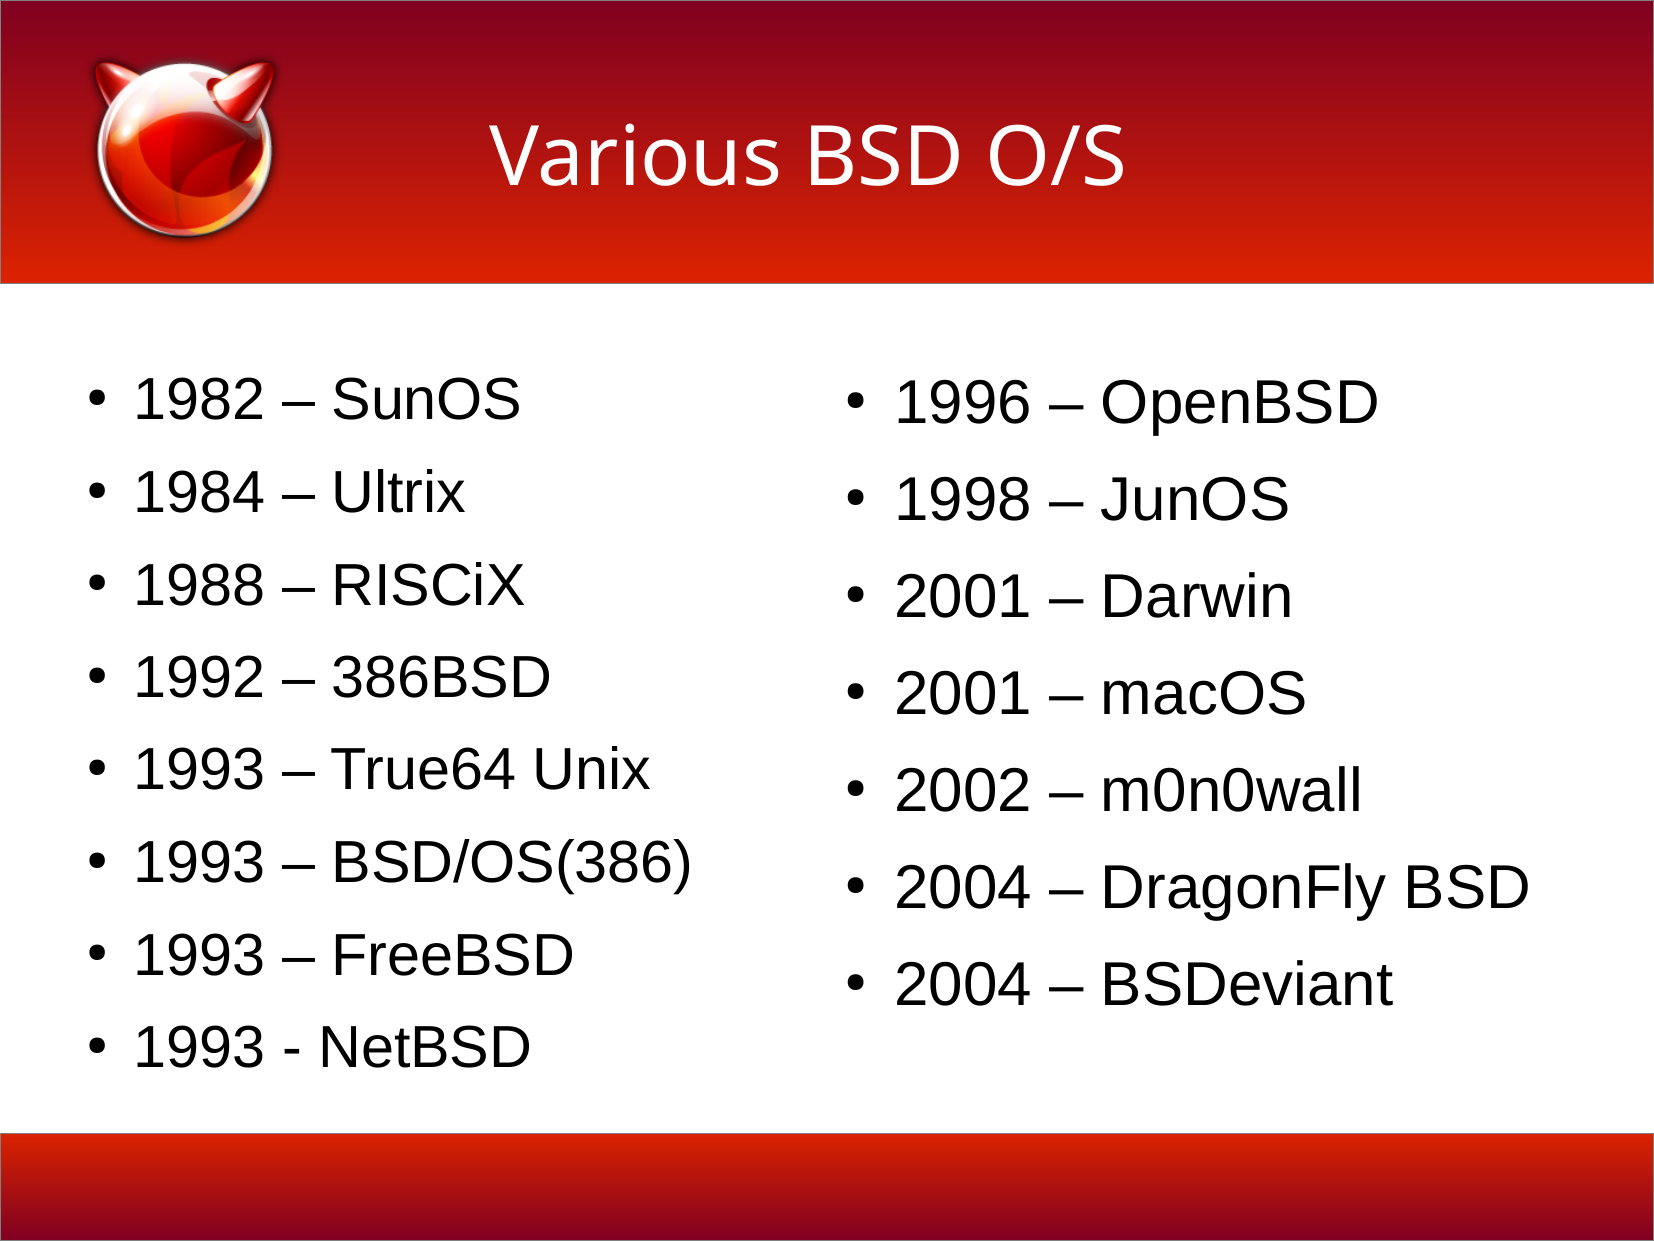

# Various BSD O/S
1982 – SunOS
1984 – Ultrix
1988 – RISCiX
1992 – 386BSD
1993 – True64 Unix
1993 – BSD/OS(386)
1993 – FreeBSD
1993 - NetBSD
1996 – OpenBSD
1998 – JunOS
2001 – Darwin
2001 – macOS
2002 – m0n0wall
2004 – DragonFly BSD
2004 – BSDeviant